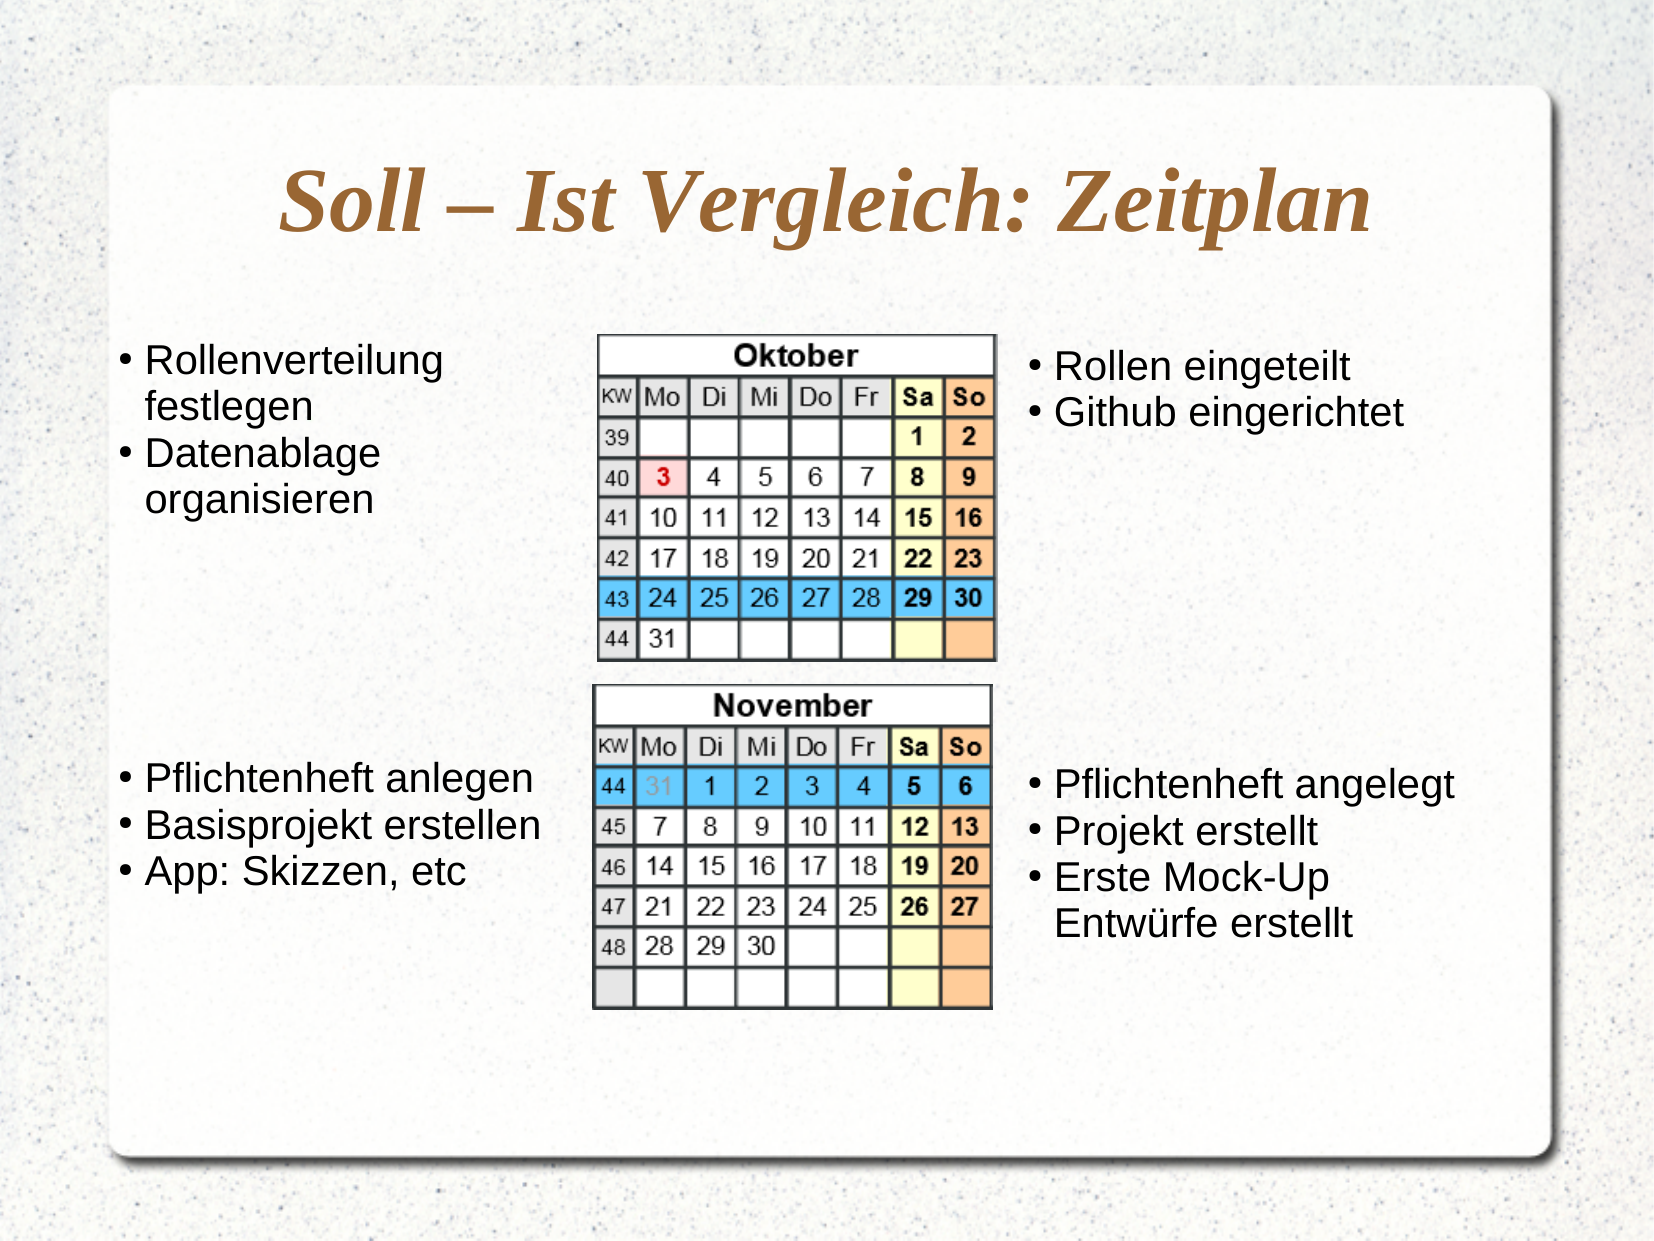

# Soll – Ist Vergleich: Zeitplan
 Rollenverteilung
 festlegen
 Datenablage
 organisieren
 Pflichtenheft anlegen
 Basisprojekt erstellen
 App: Skizzen, etc
 Rollen eingeteilt
 Github eingerichtet
 Pflichtenheft angelegt
 Projekt erstellt
 Erste Mock-Up
 Entwürfe erstellt